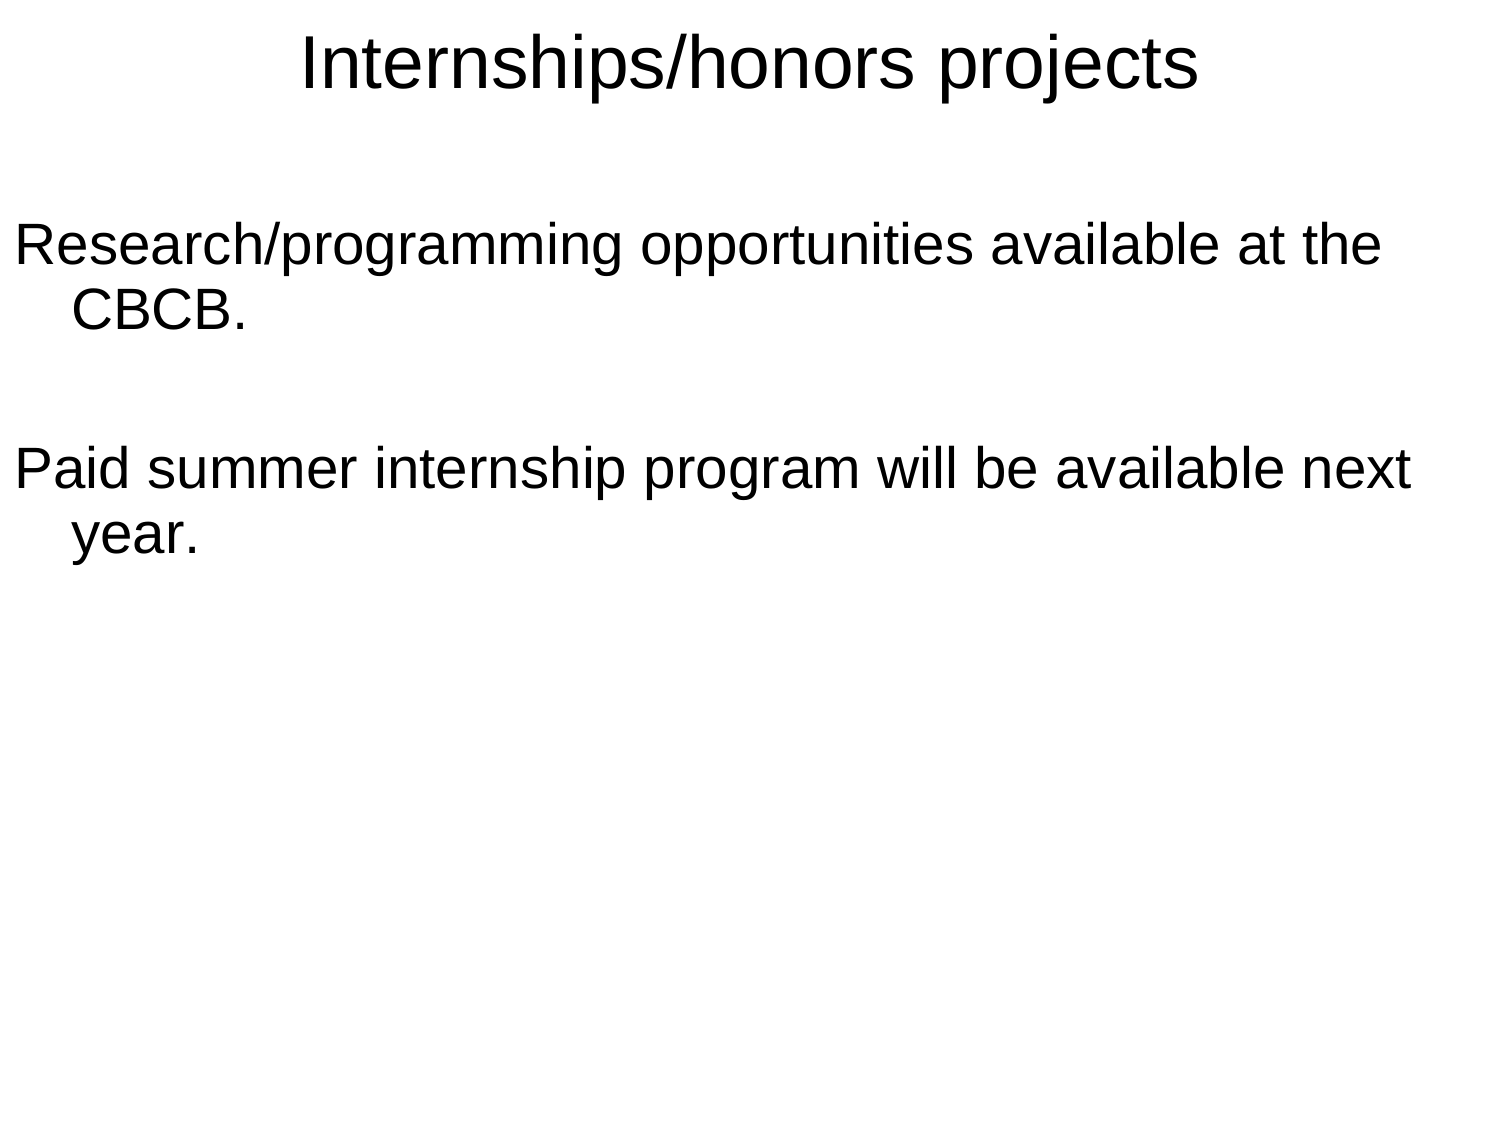

# Internships/honors projects
Research/programming opportunities available at the CBCB.
Paid summer internship program will be available next year.